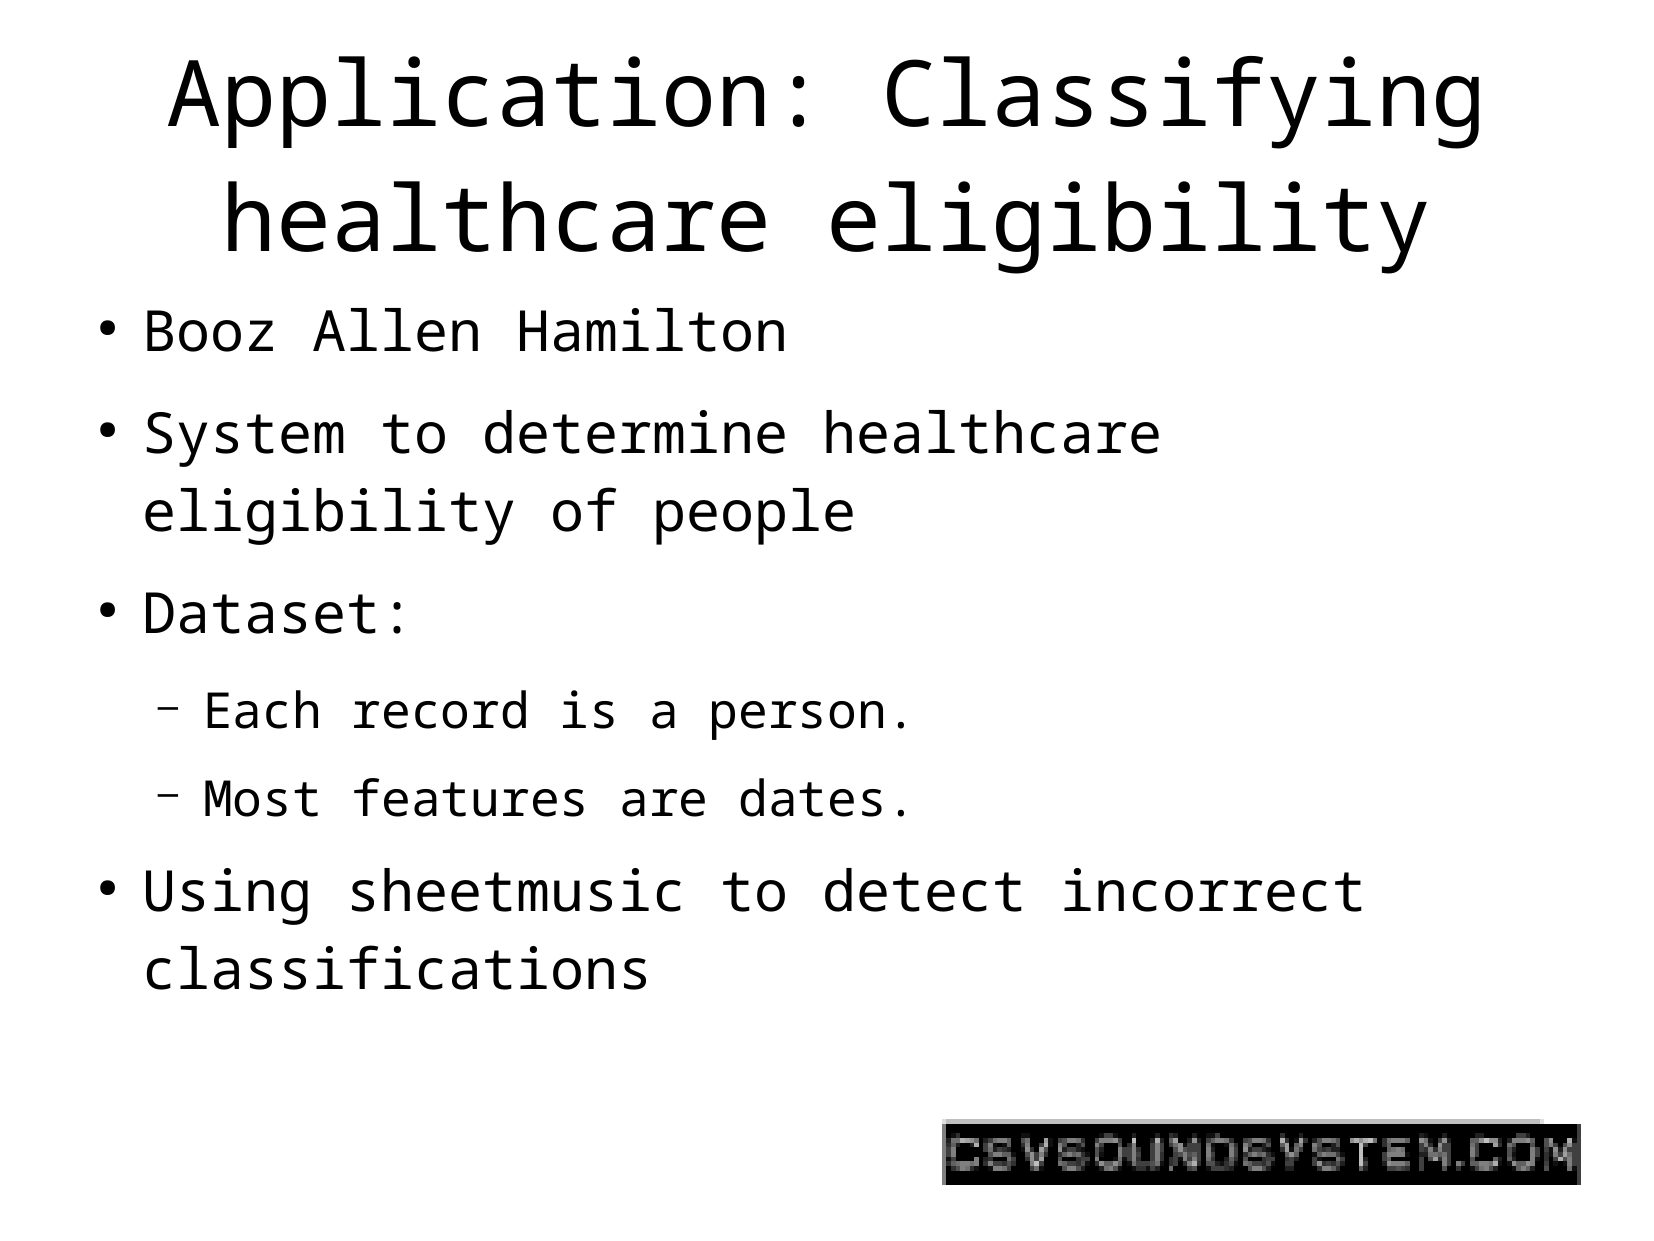

# Application: Classifying healthcare eligibility
Booz Allen Hamilton
System to determine healthcare eligibility of people
Dataset:
Each record is a person.
Most features are dates.
Using sheetmusic to detect incorrect classifications